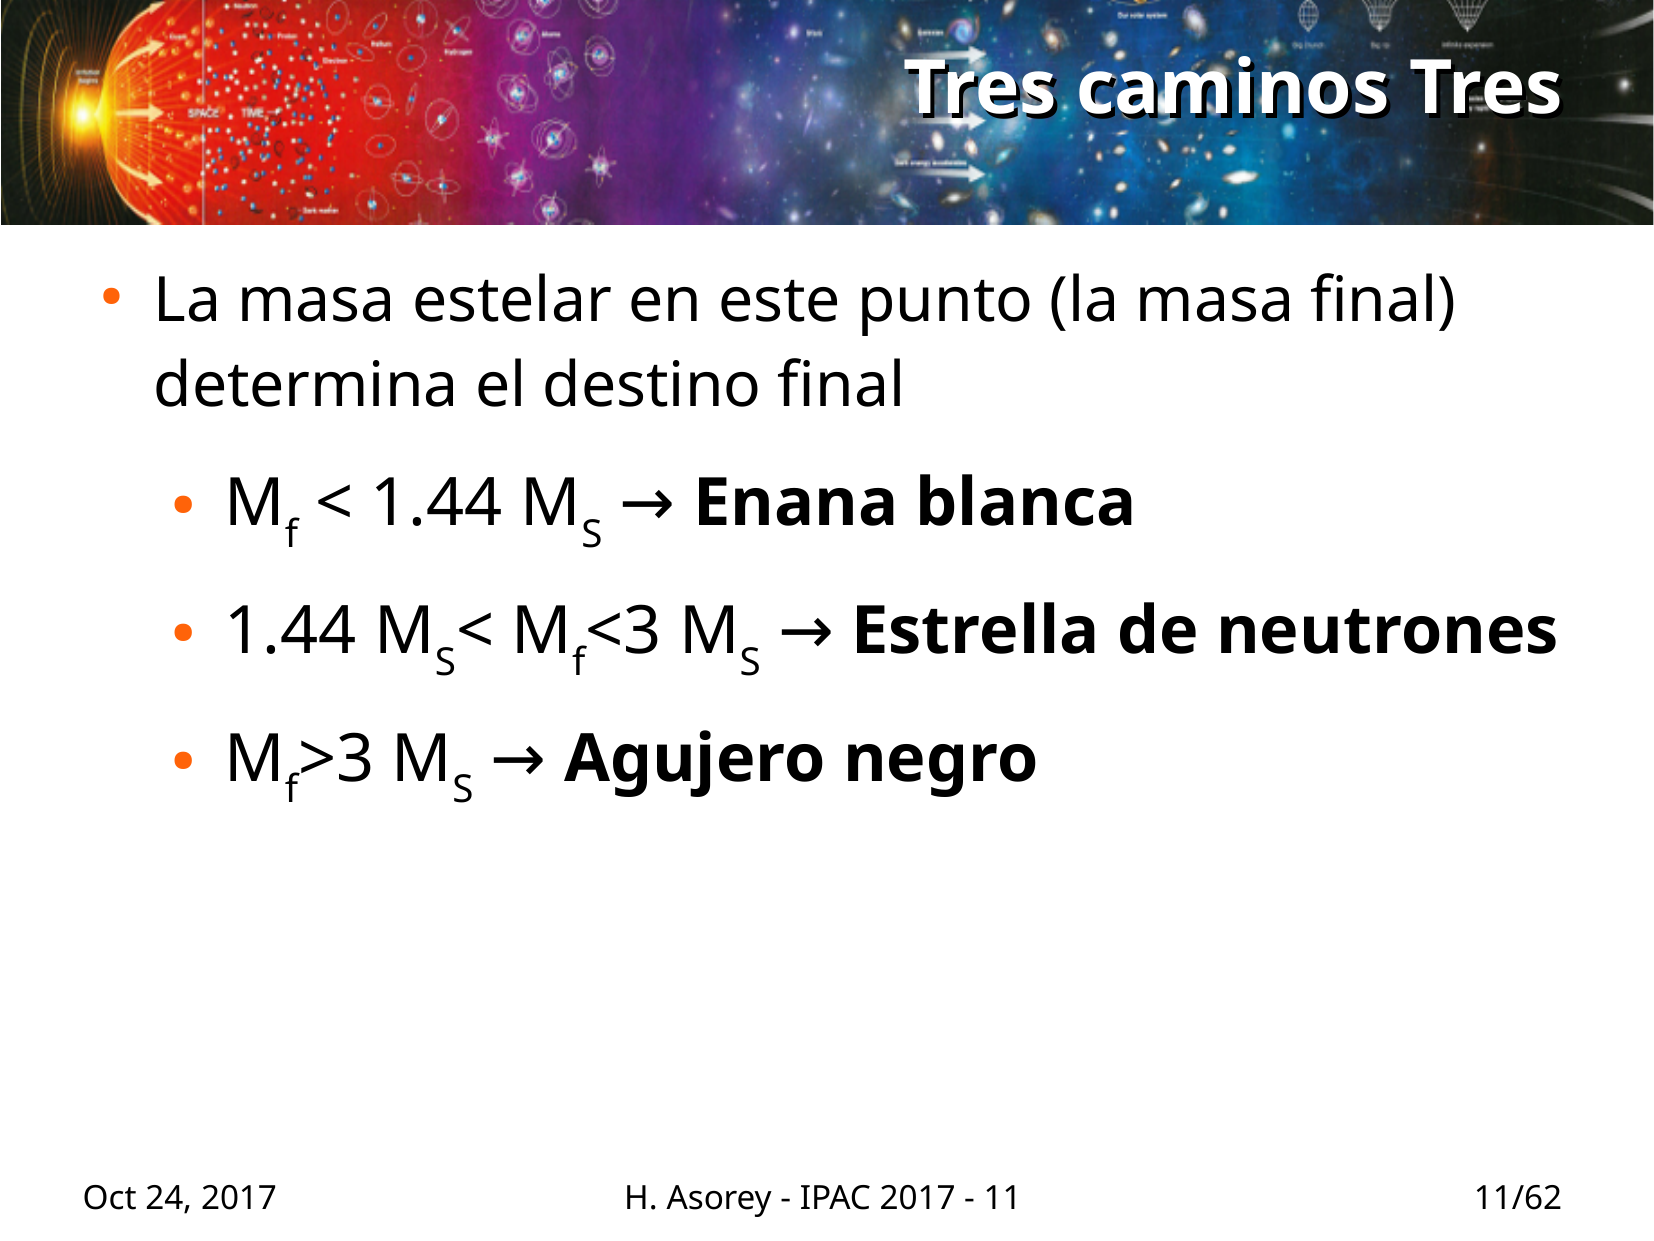

# Tres caminos Tres
La masa estelar en este punto (la masa final) determina el destino final
Mf < 1.44 MS → Enana blanca
1.44 MS< Mf<3 MS → Estrella de neutrones
Mf>3 MS → Agujero negro
Oct 24, 2017
H. Asorey - IPAC 2017 - 11
11